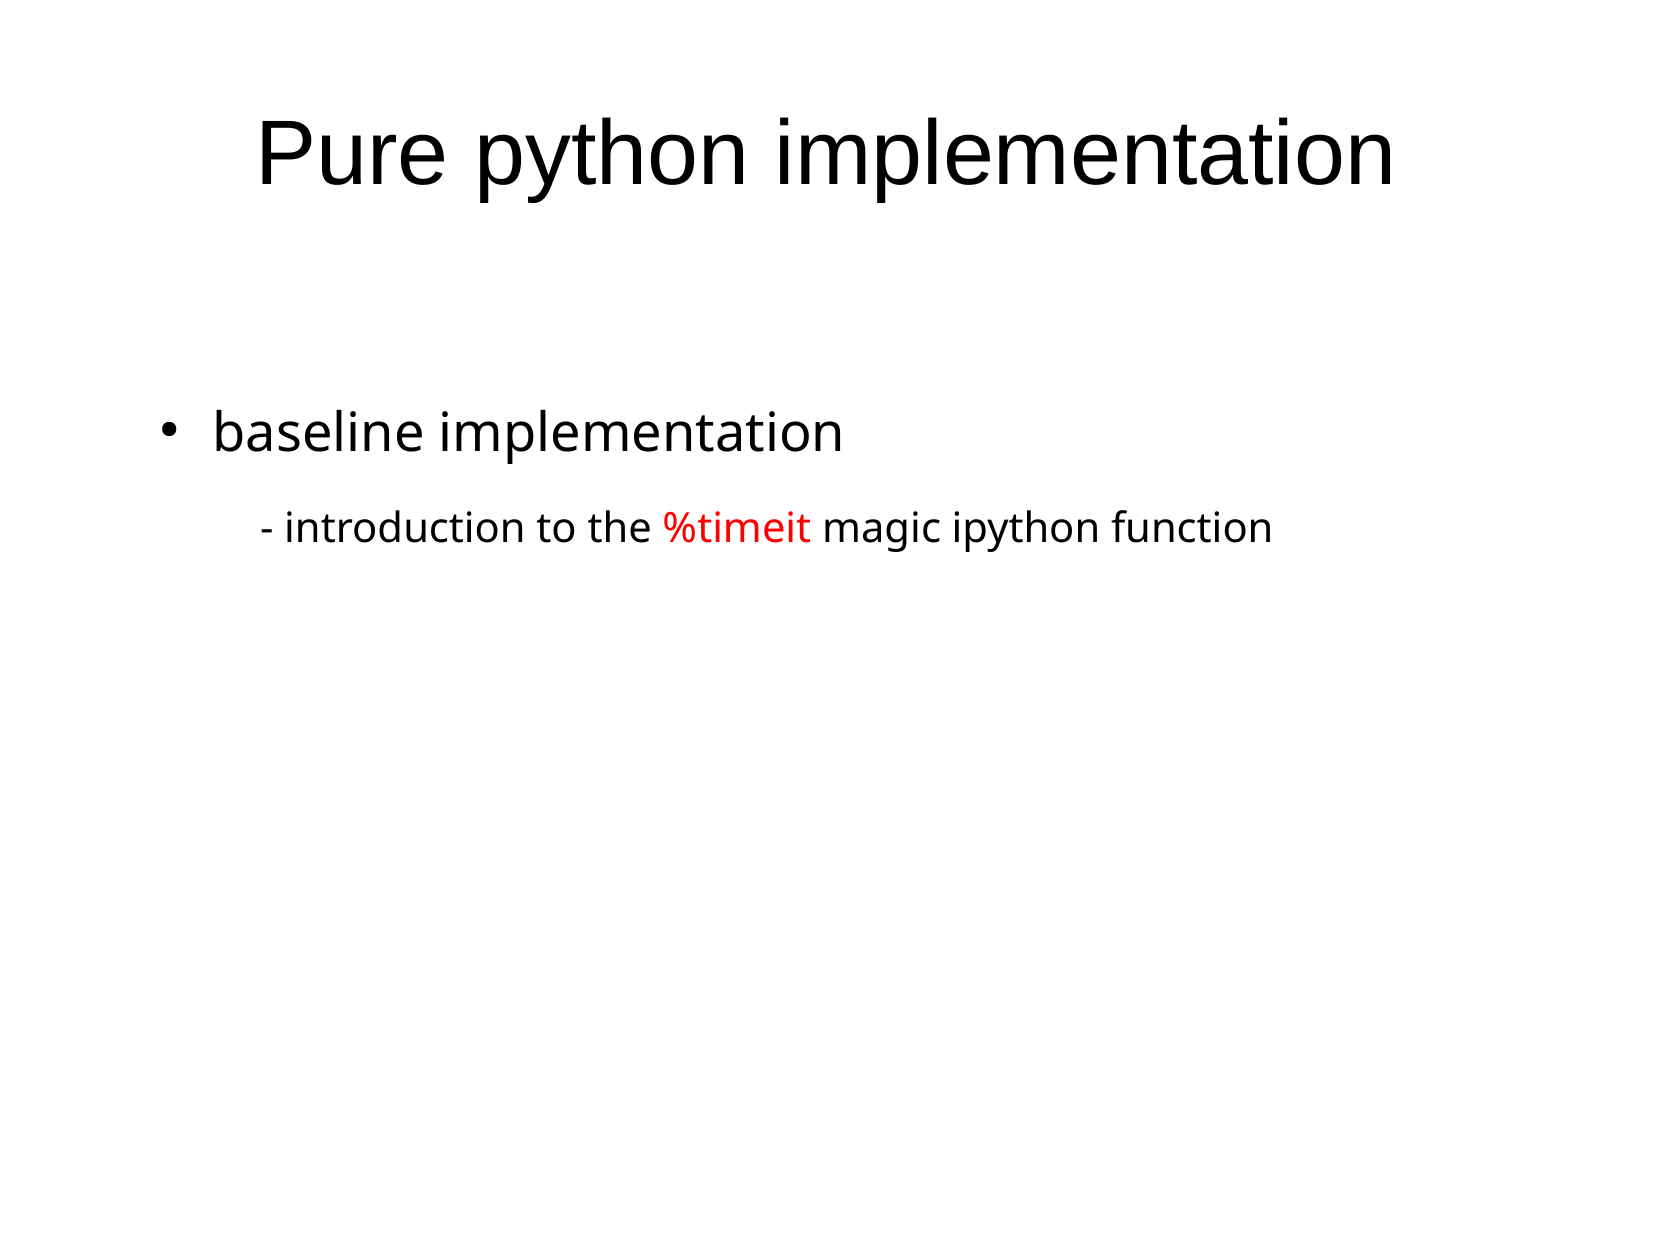

# Pure python implementation
baseline implementation
 - introduction to the %timeit magic ipython function